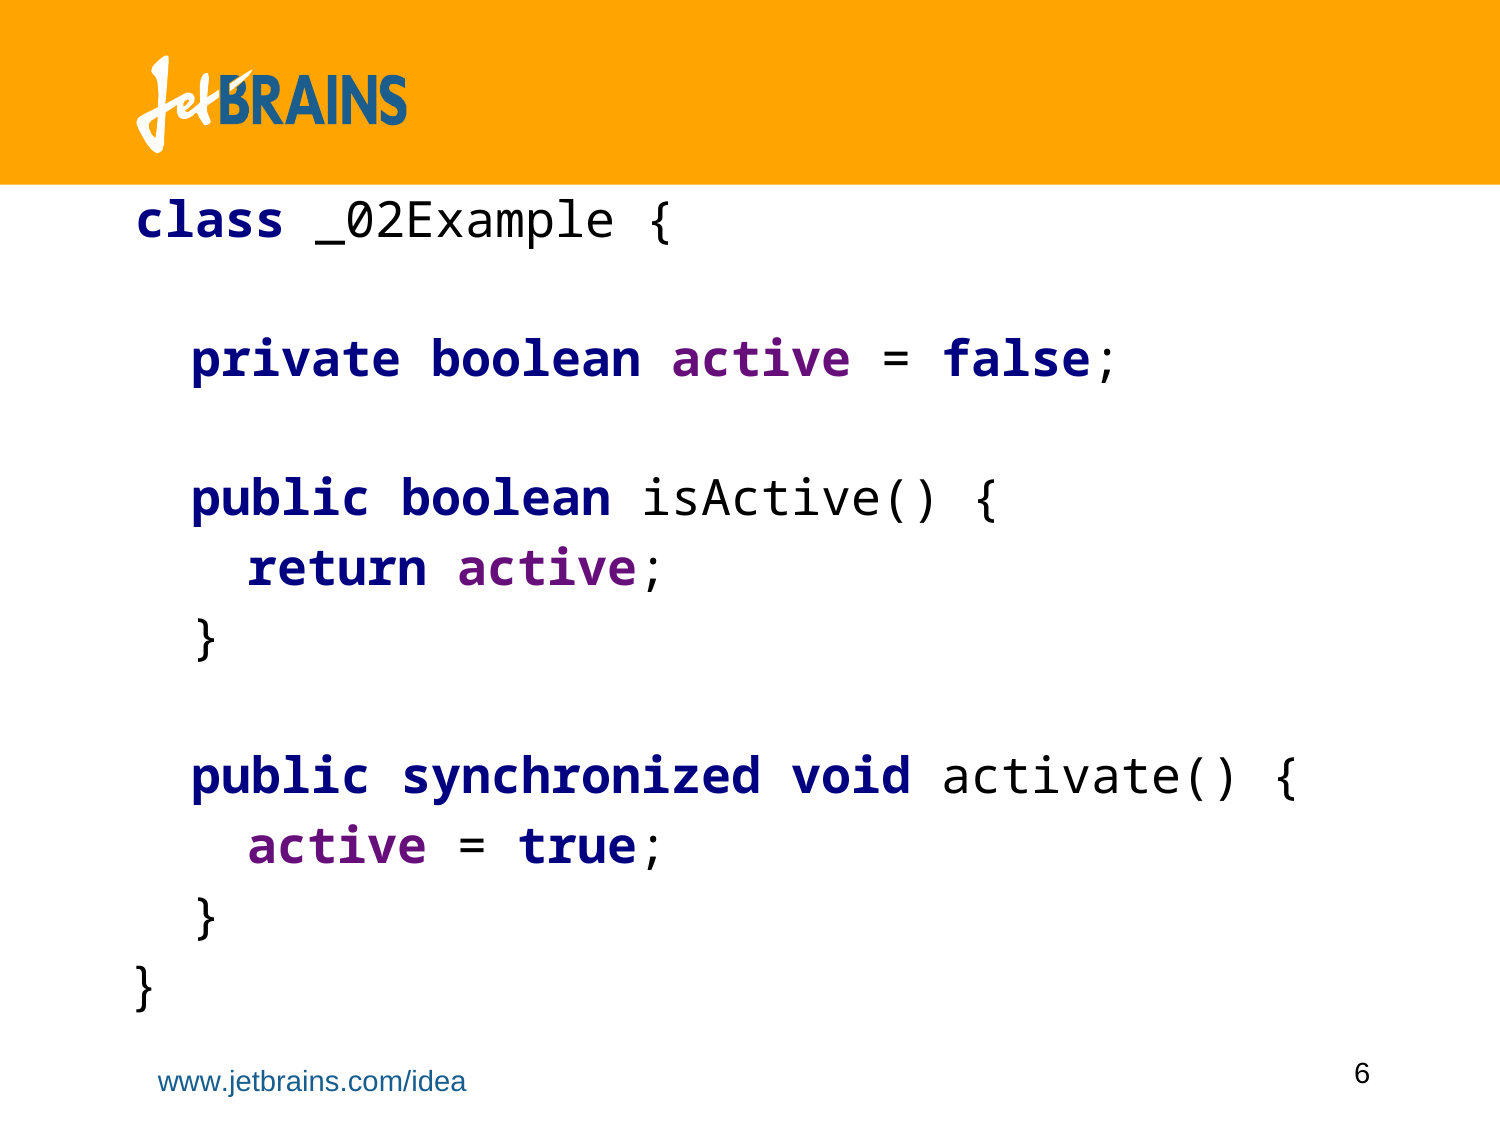

# class _02Example {
 private boolean active = false;
 public boolean isActive() {
 return active;
 }
 public synchronized void activate() {
 active = true;
 }
}